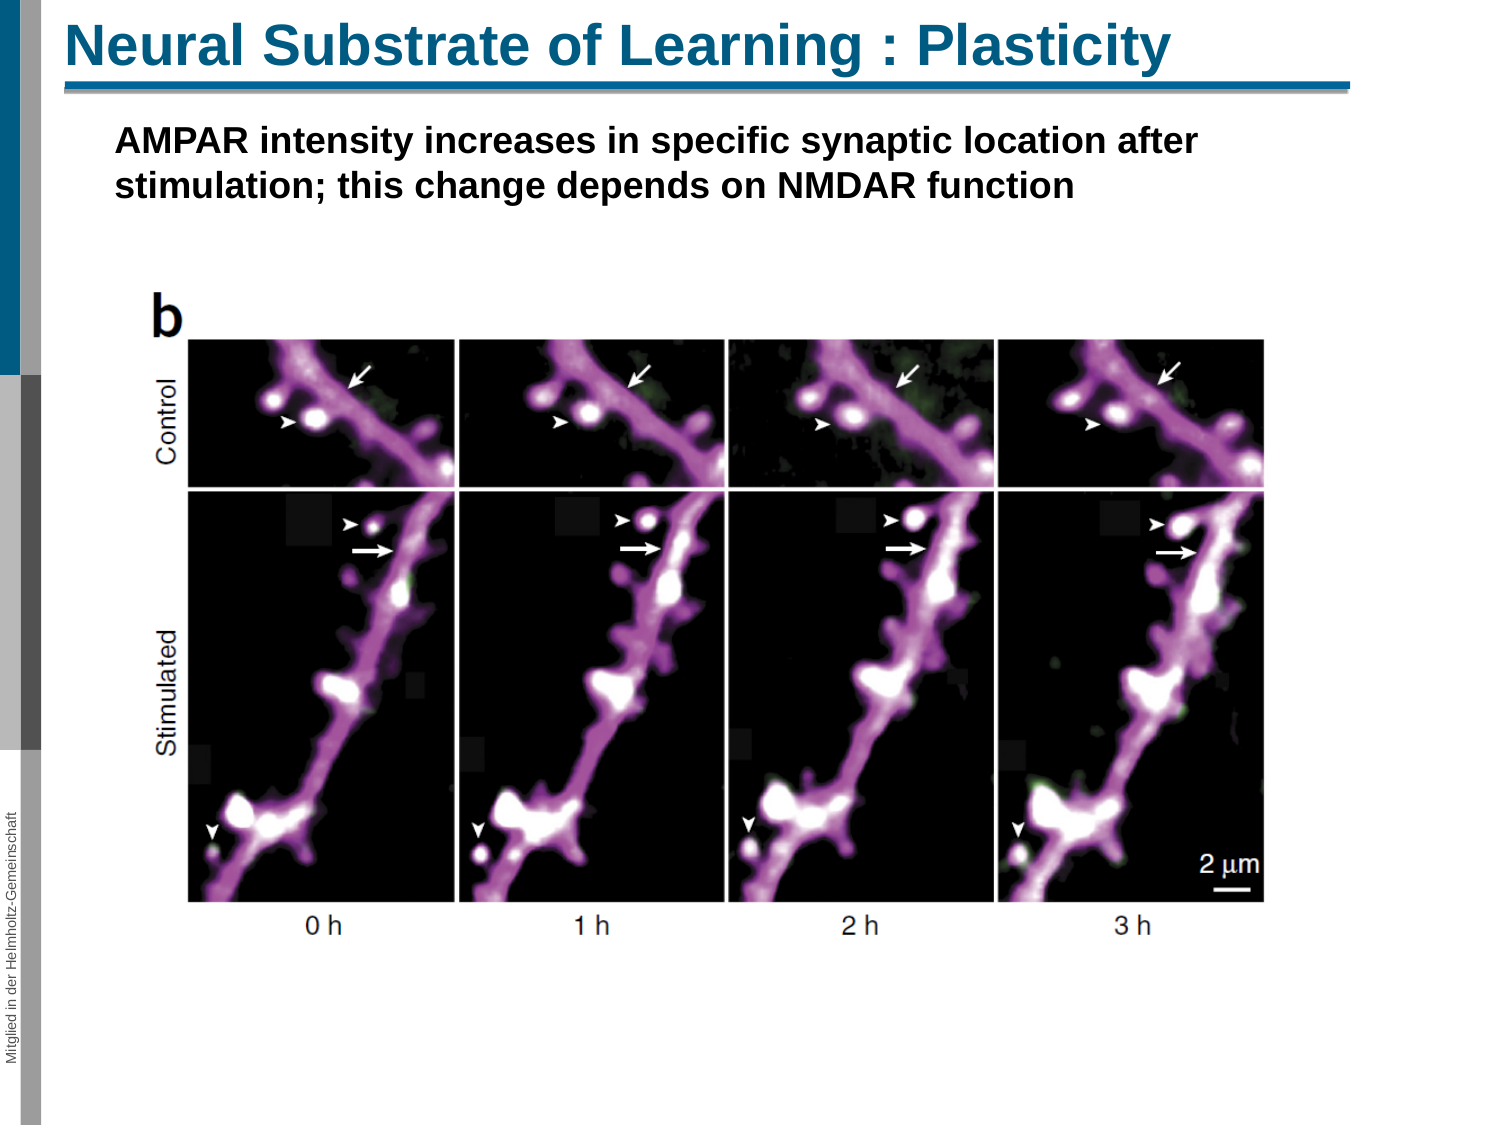

Neural Substrate of Learning : Plasticity
AMPAR intensity increases in specific synaptic location after stimulation; this change depends on NMDAR function